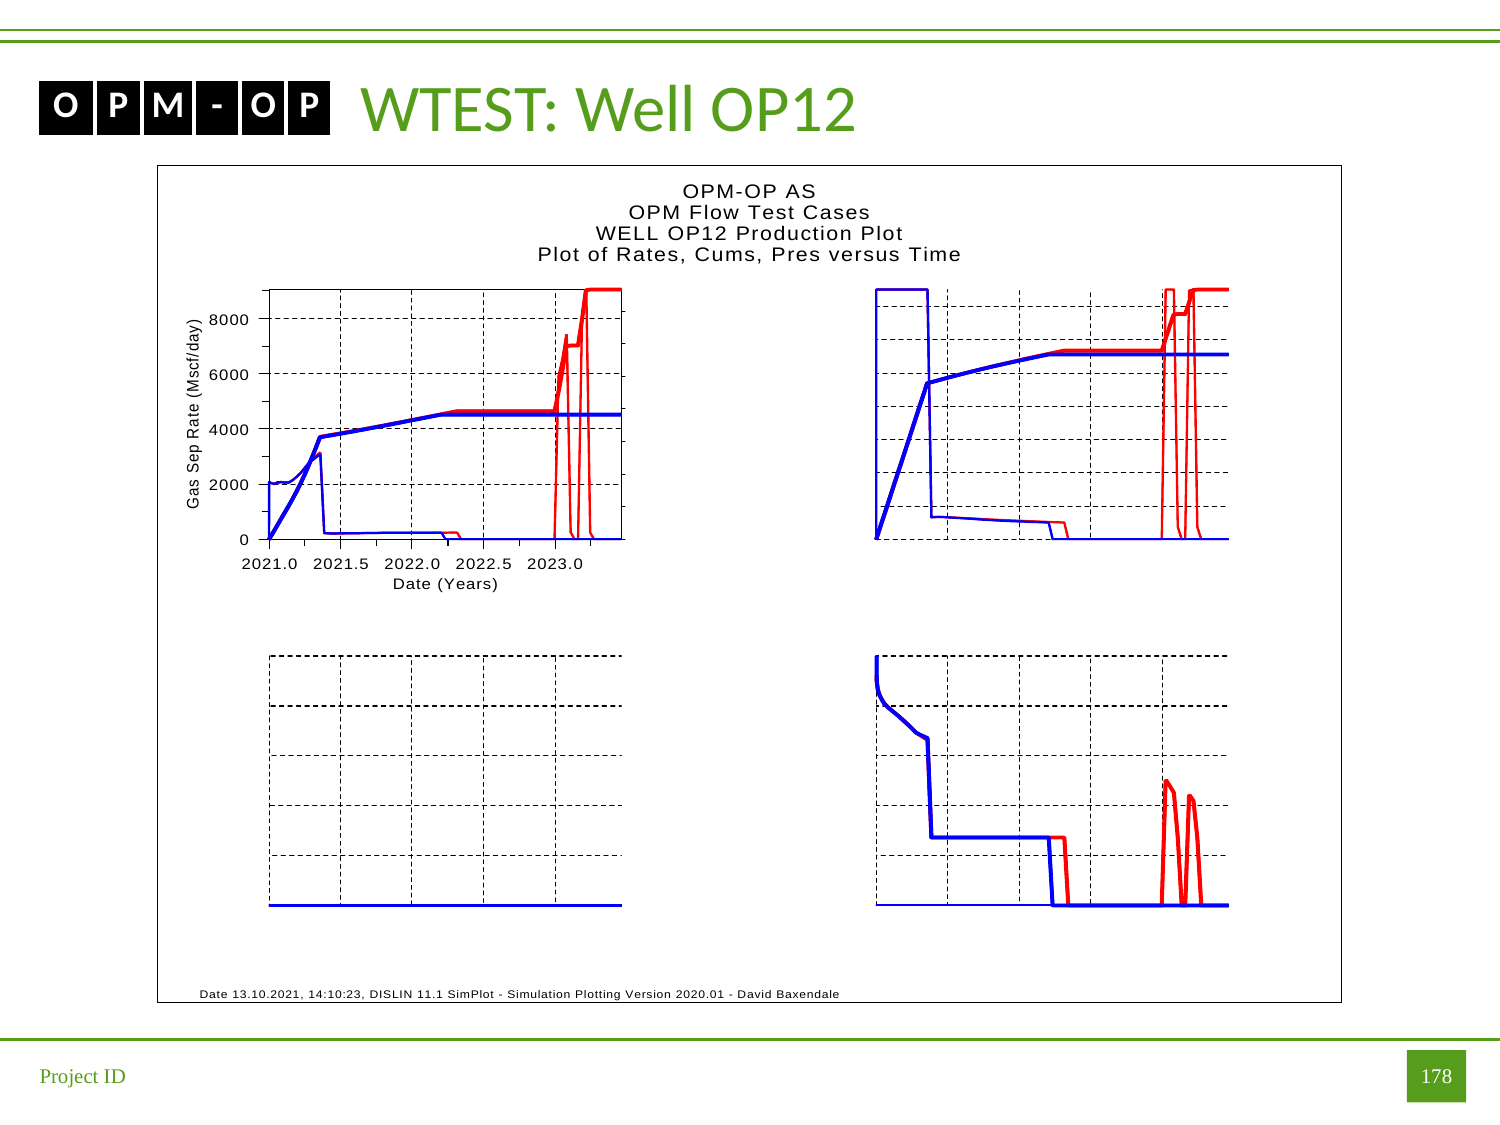

# WTEST: well OP12
Project ID
178